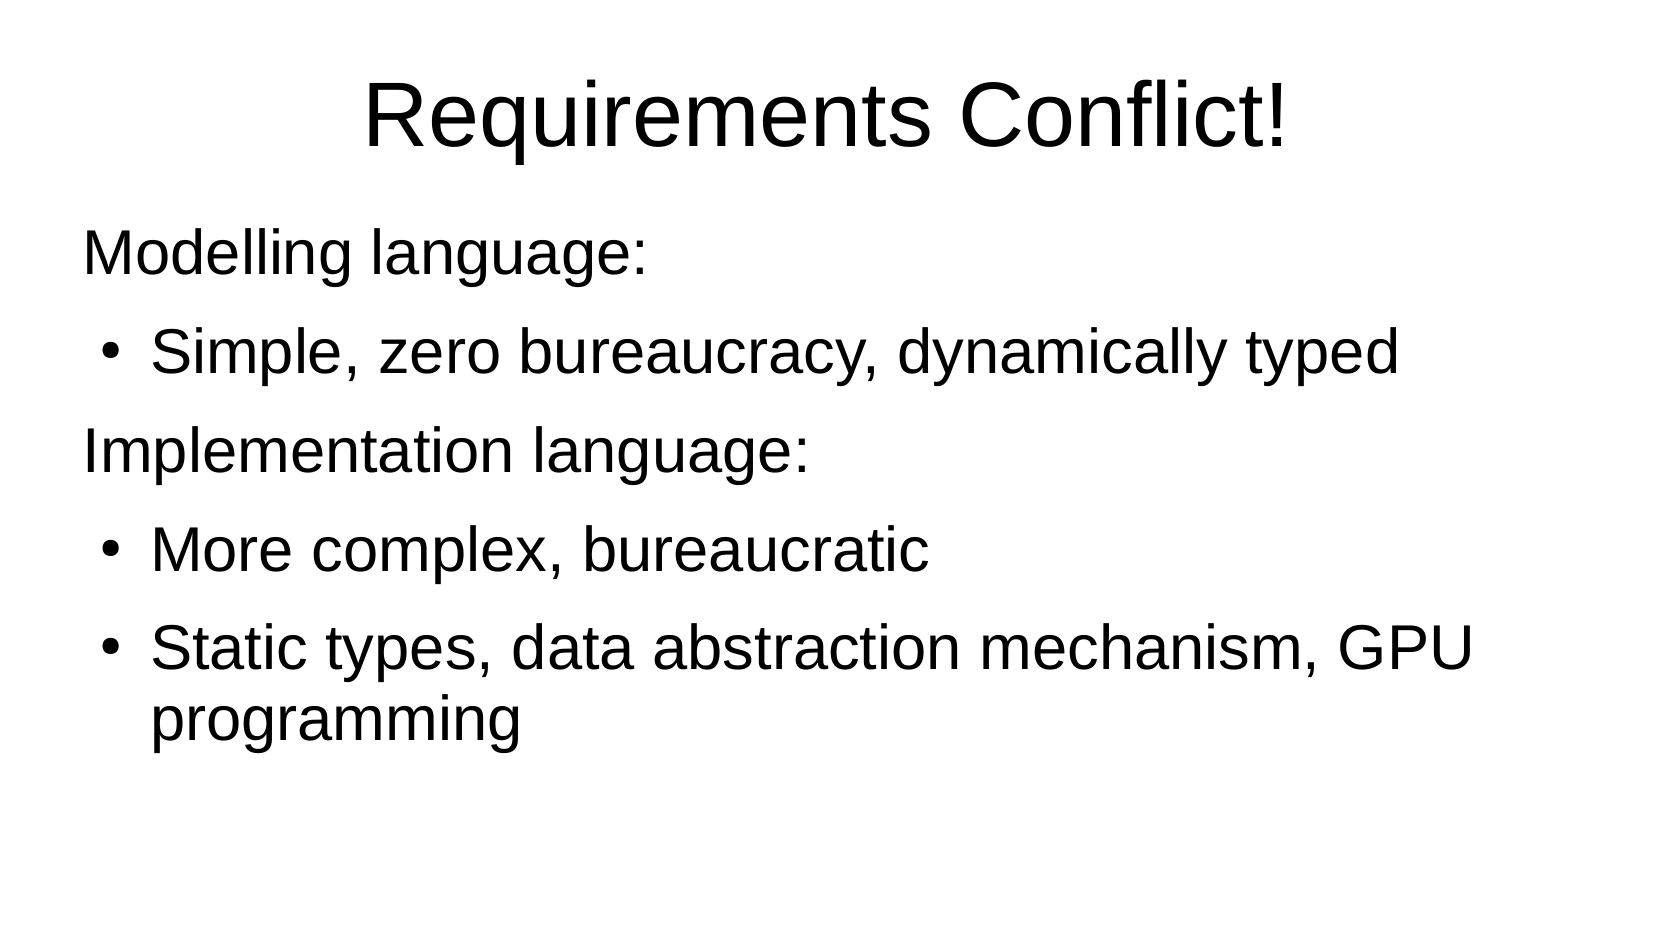

# Requirements Conflict!
Modelling language:
Simple, zero bureaucracy, dynamically typed
Implementation language:
More complex, bureaucratic
Static types, data abstraction mechanism, GPU programming